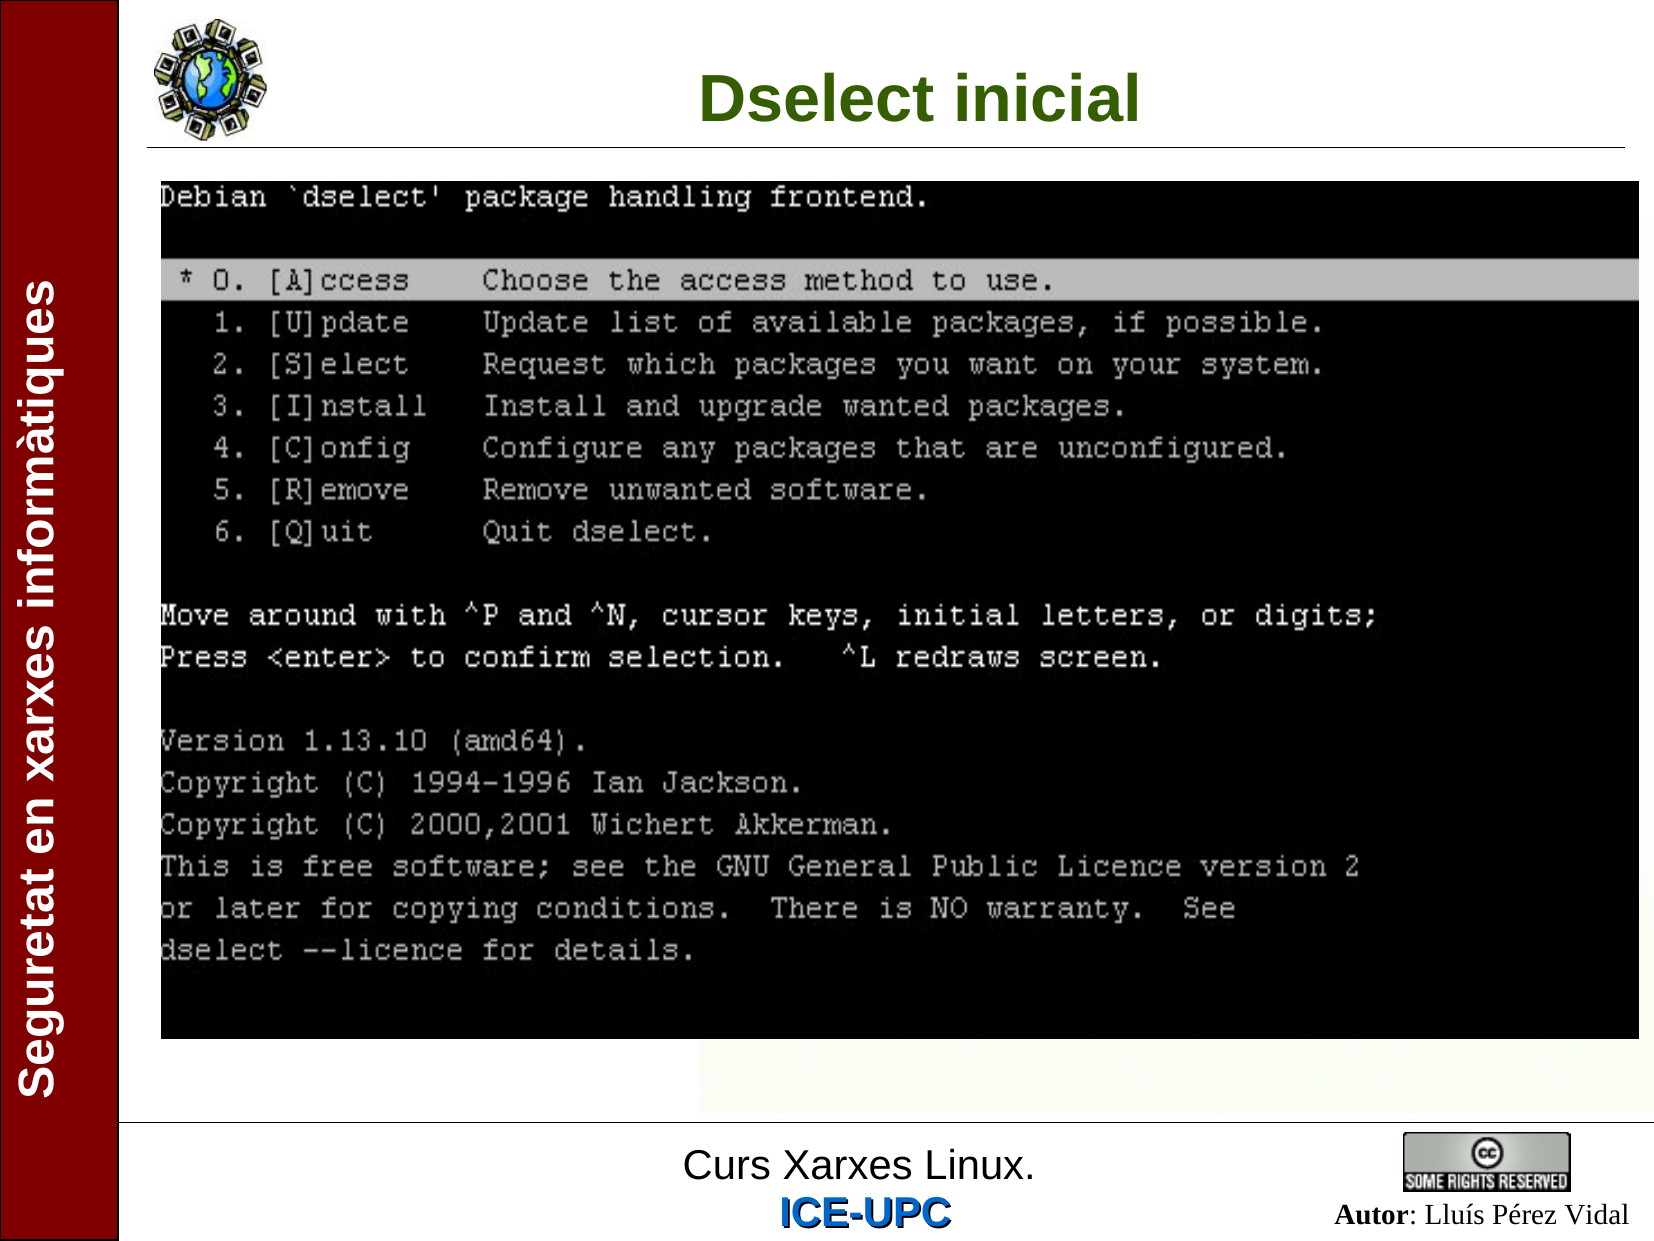

# Dselect inicial
 dpkg
dpkg -i
dpkg-reconfigure